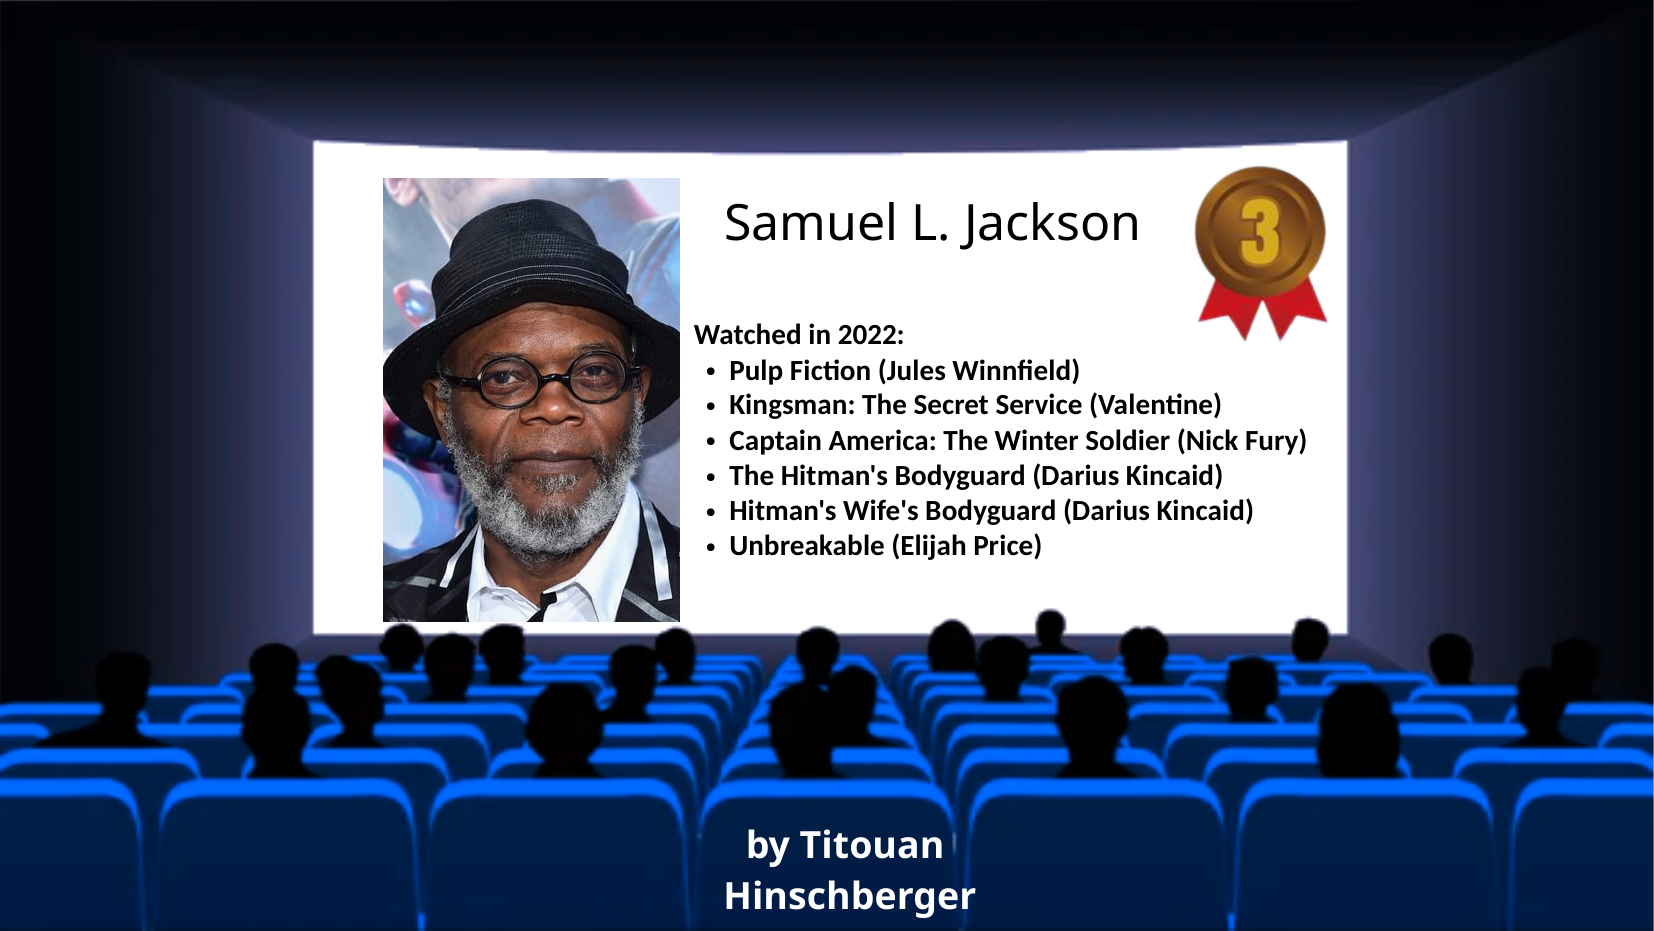

Samuel L. Jackson
Watched in 2022:
Pulp Fiction (Jules Winnfield)
Kingsman: The Secret Service (Valentine)
Captain America: The Winter Soldier (Nick Fury)
The Hitman's Bodyguard (Darius Kincaid)
Hitman's Wife's Bodyguard (Darius Kincaid)
Unbreakable (Elijah Price)